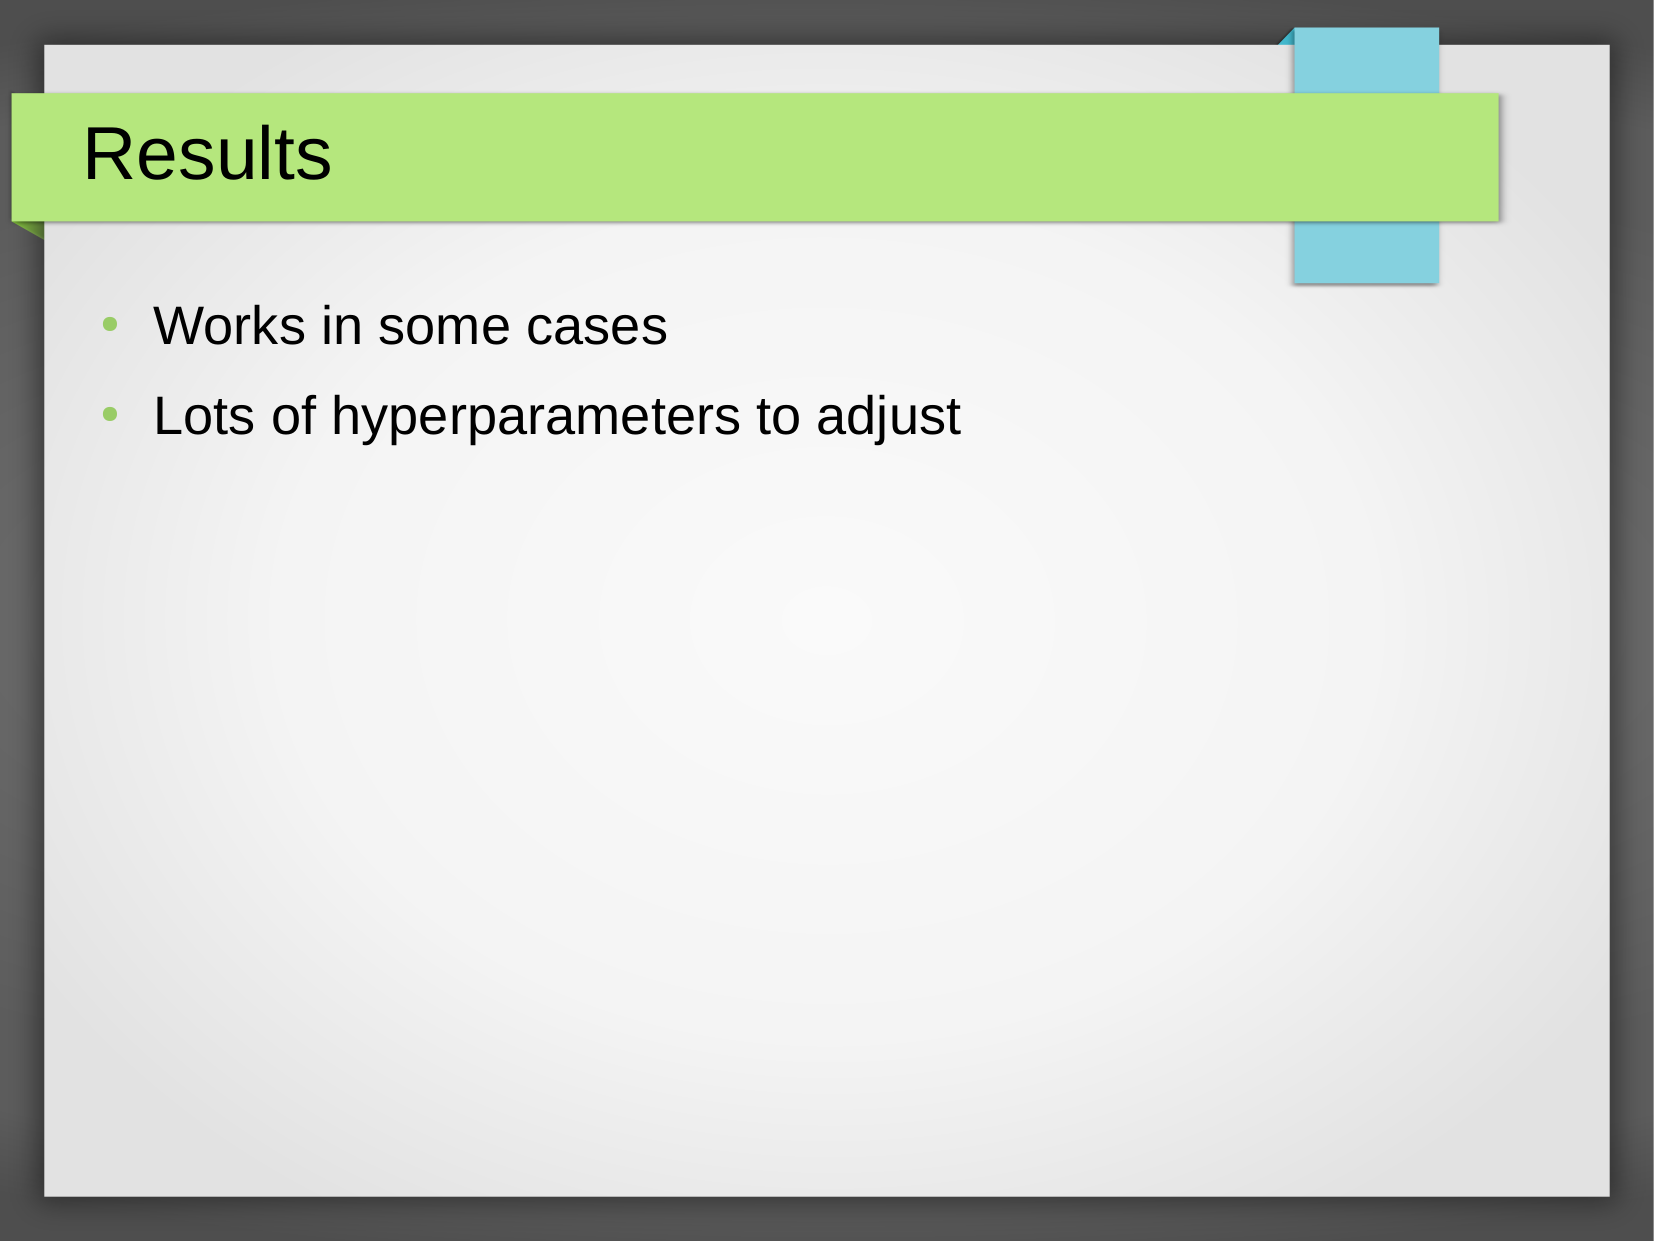

# Results
Works in some cases
Lots of hyperparameters to adjust